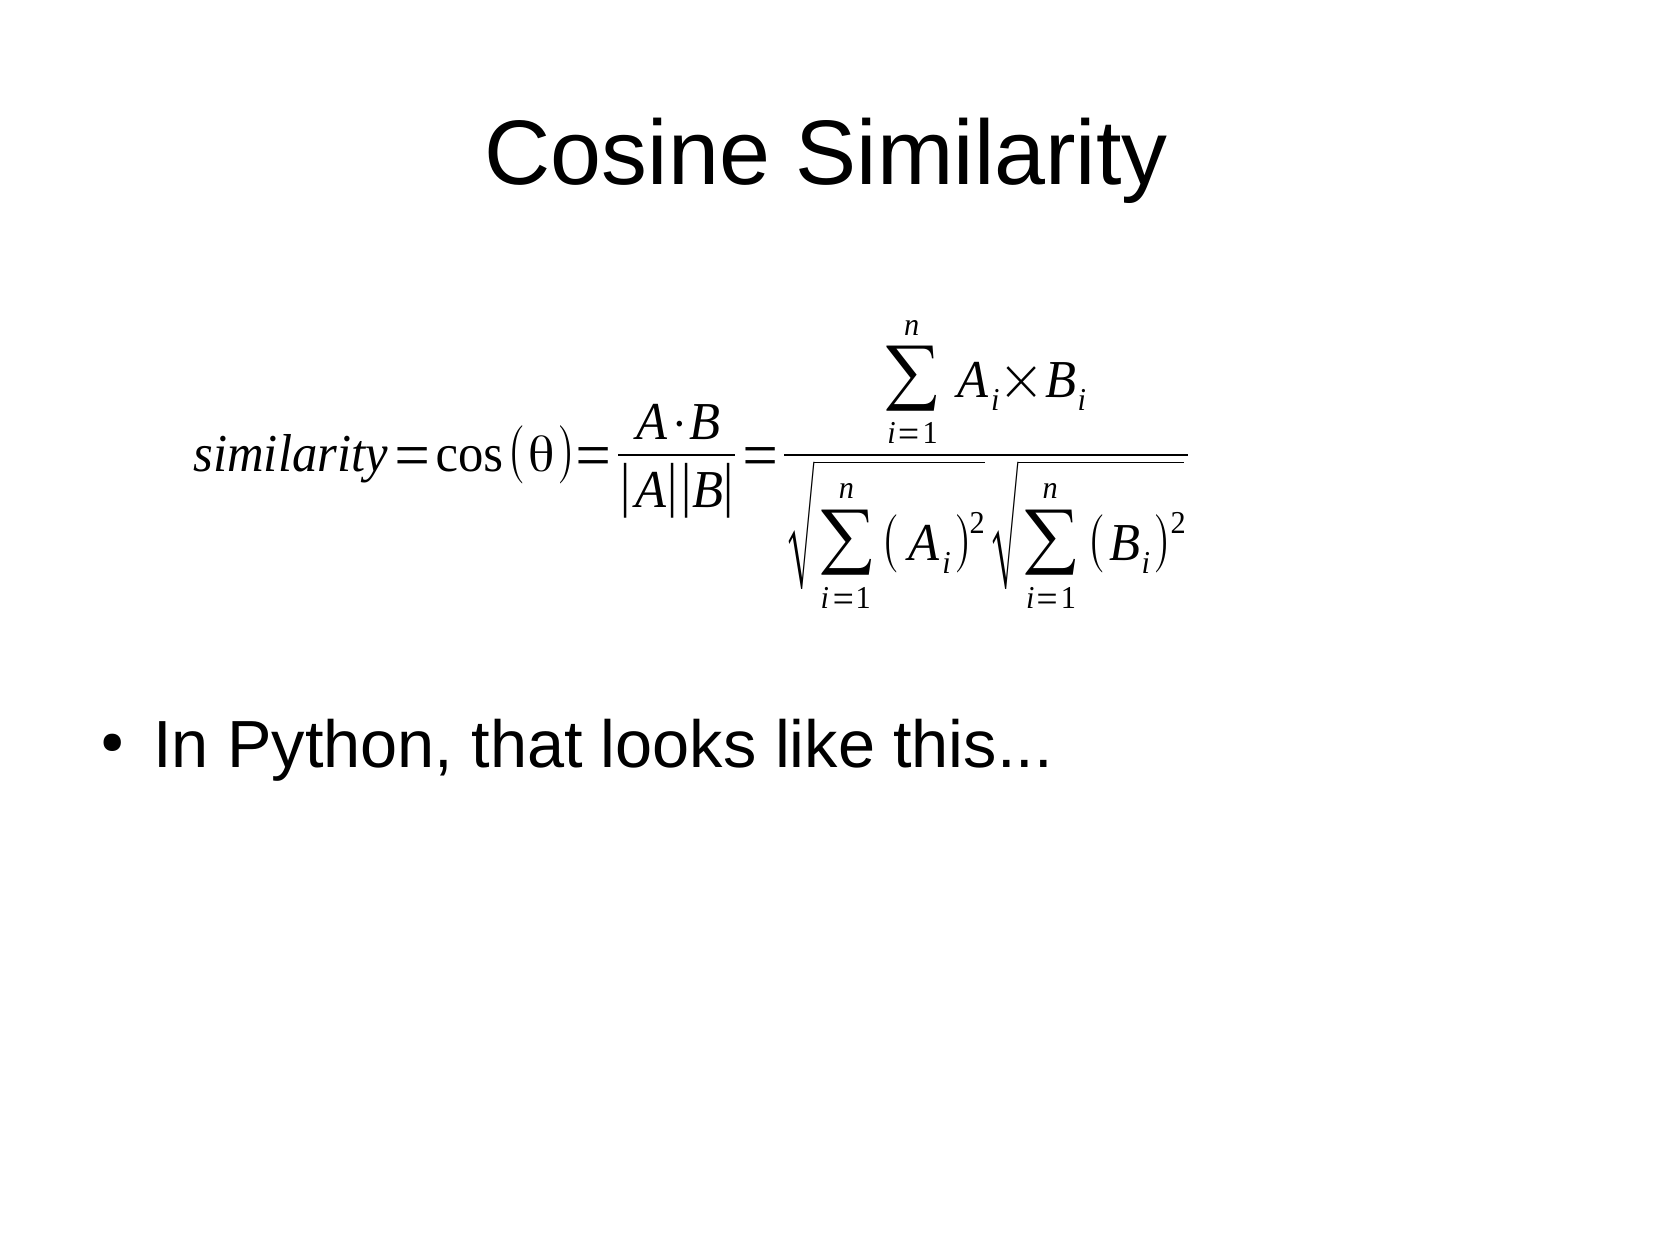

# Cosine Similarity
In Python, that looks like this...